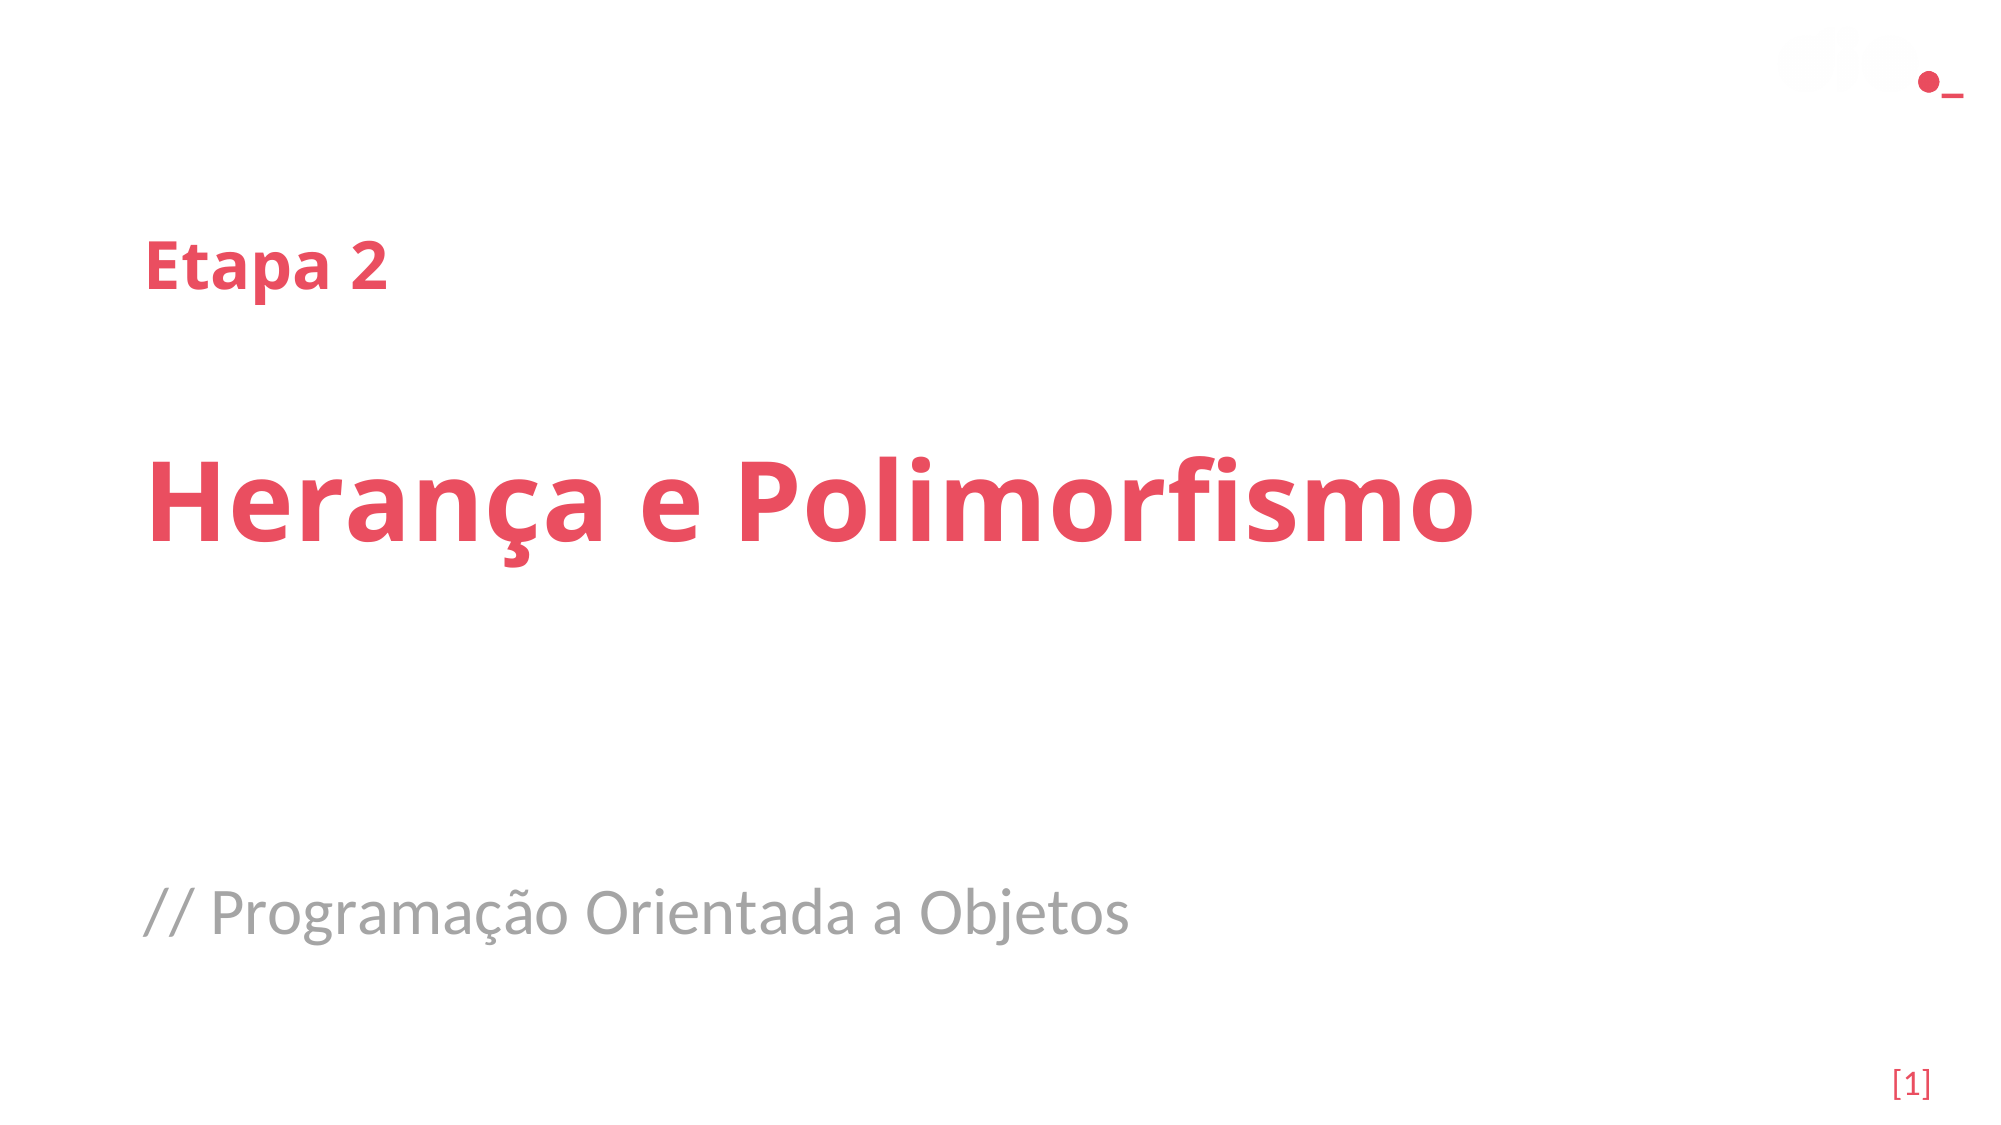

Etapa 2
Herança e Polimorfismo
// Programação Orientada a Objetos